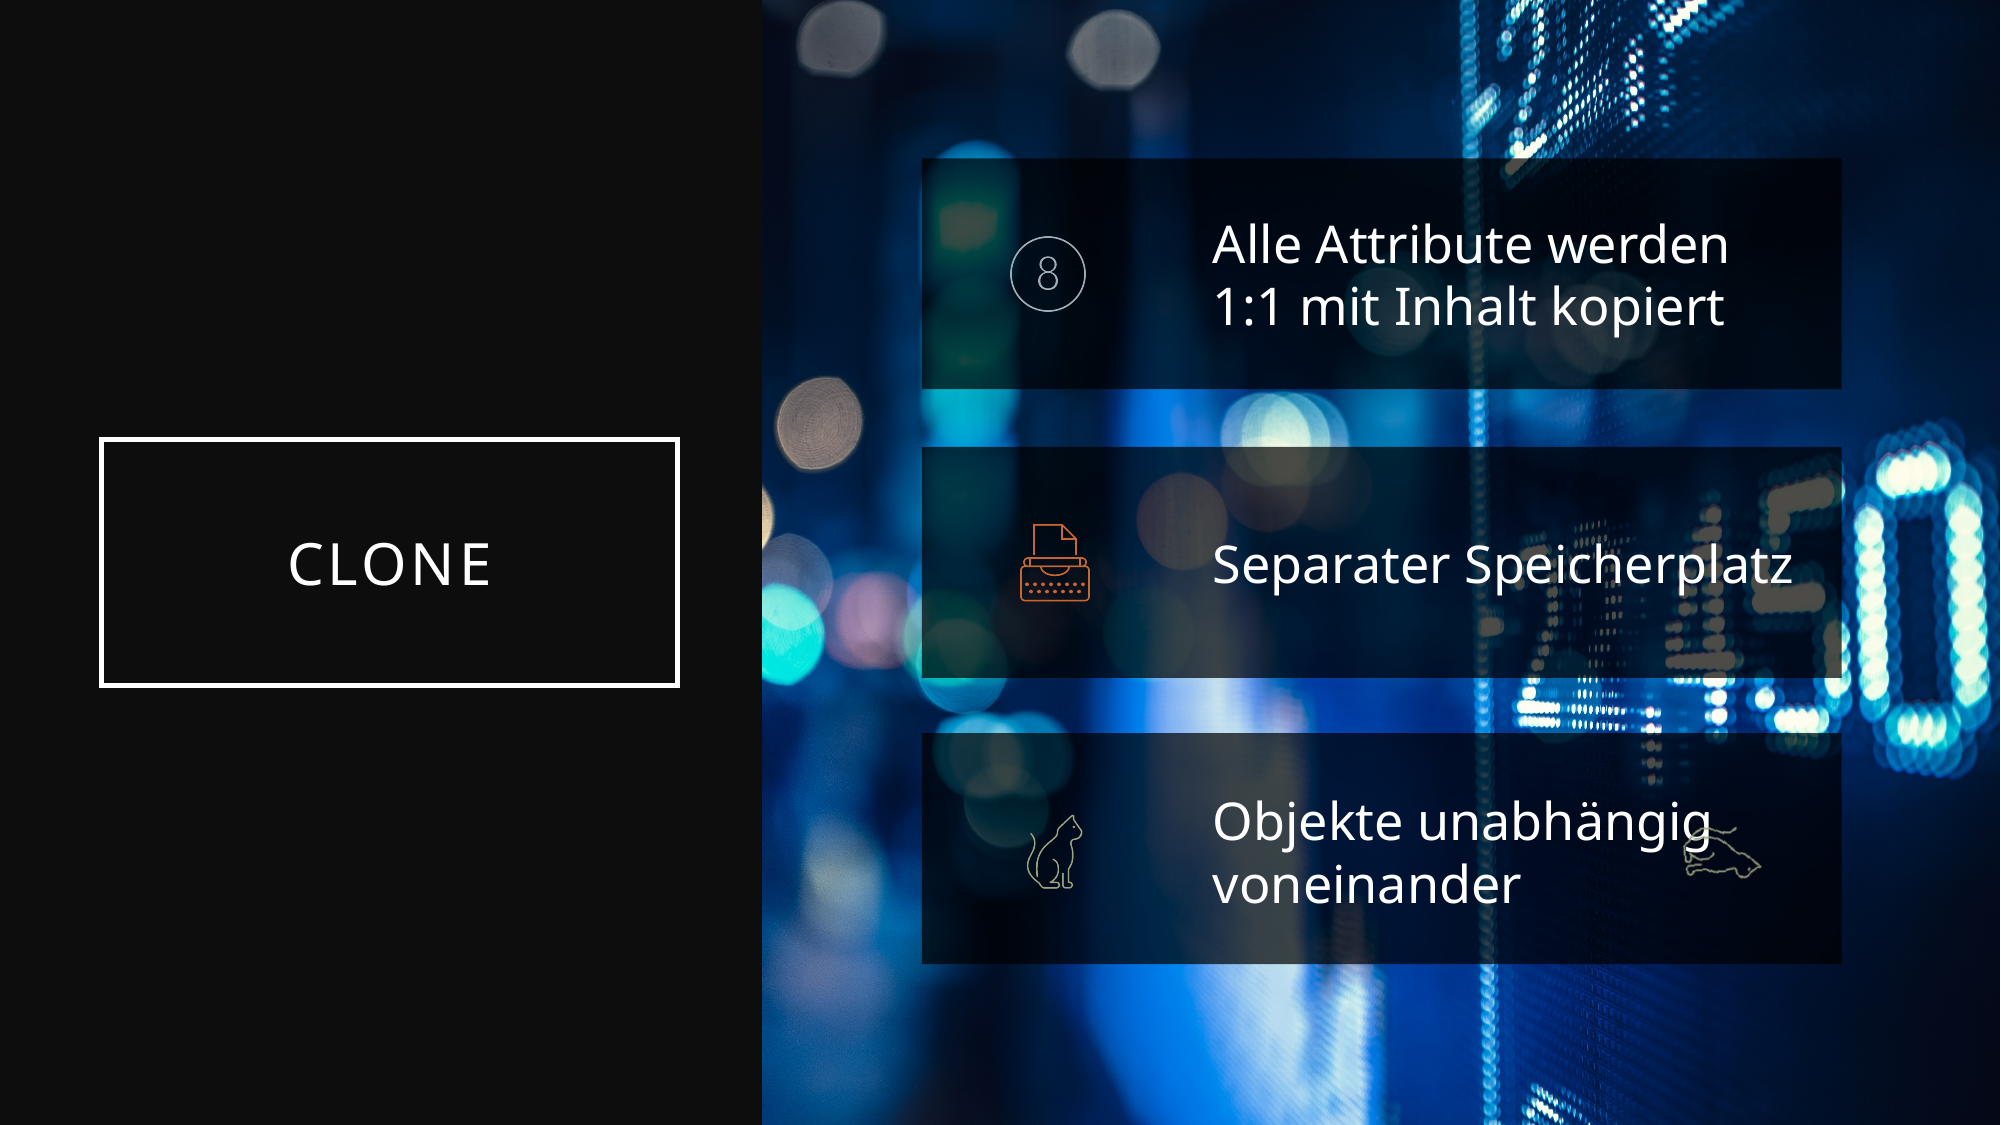

Alle Attribute werden 1:1 mit Inhalt kopiert
Separater Speicherplatz
Objekte unabhängig voneinander
# clone